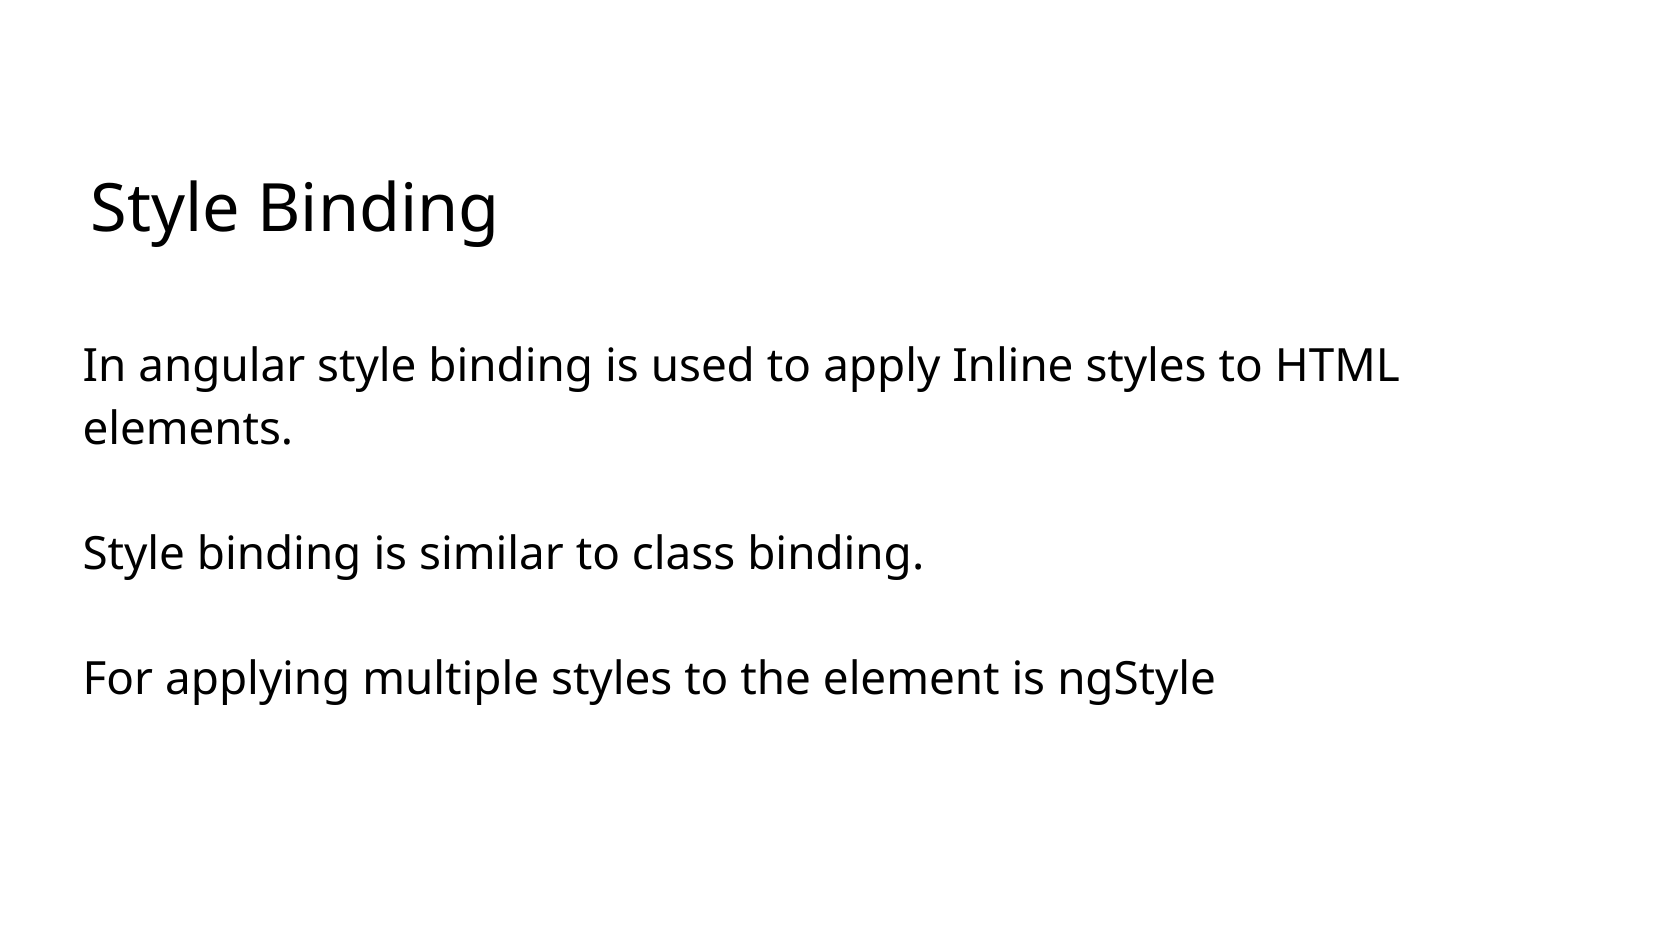

# Style Binding
In angular style binding is used to apply Inline styles to HTML elements.
Style binding is similar to class binding.
For applying multiple styles to the element is ngStyle